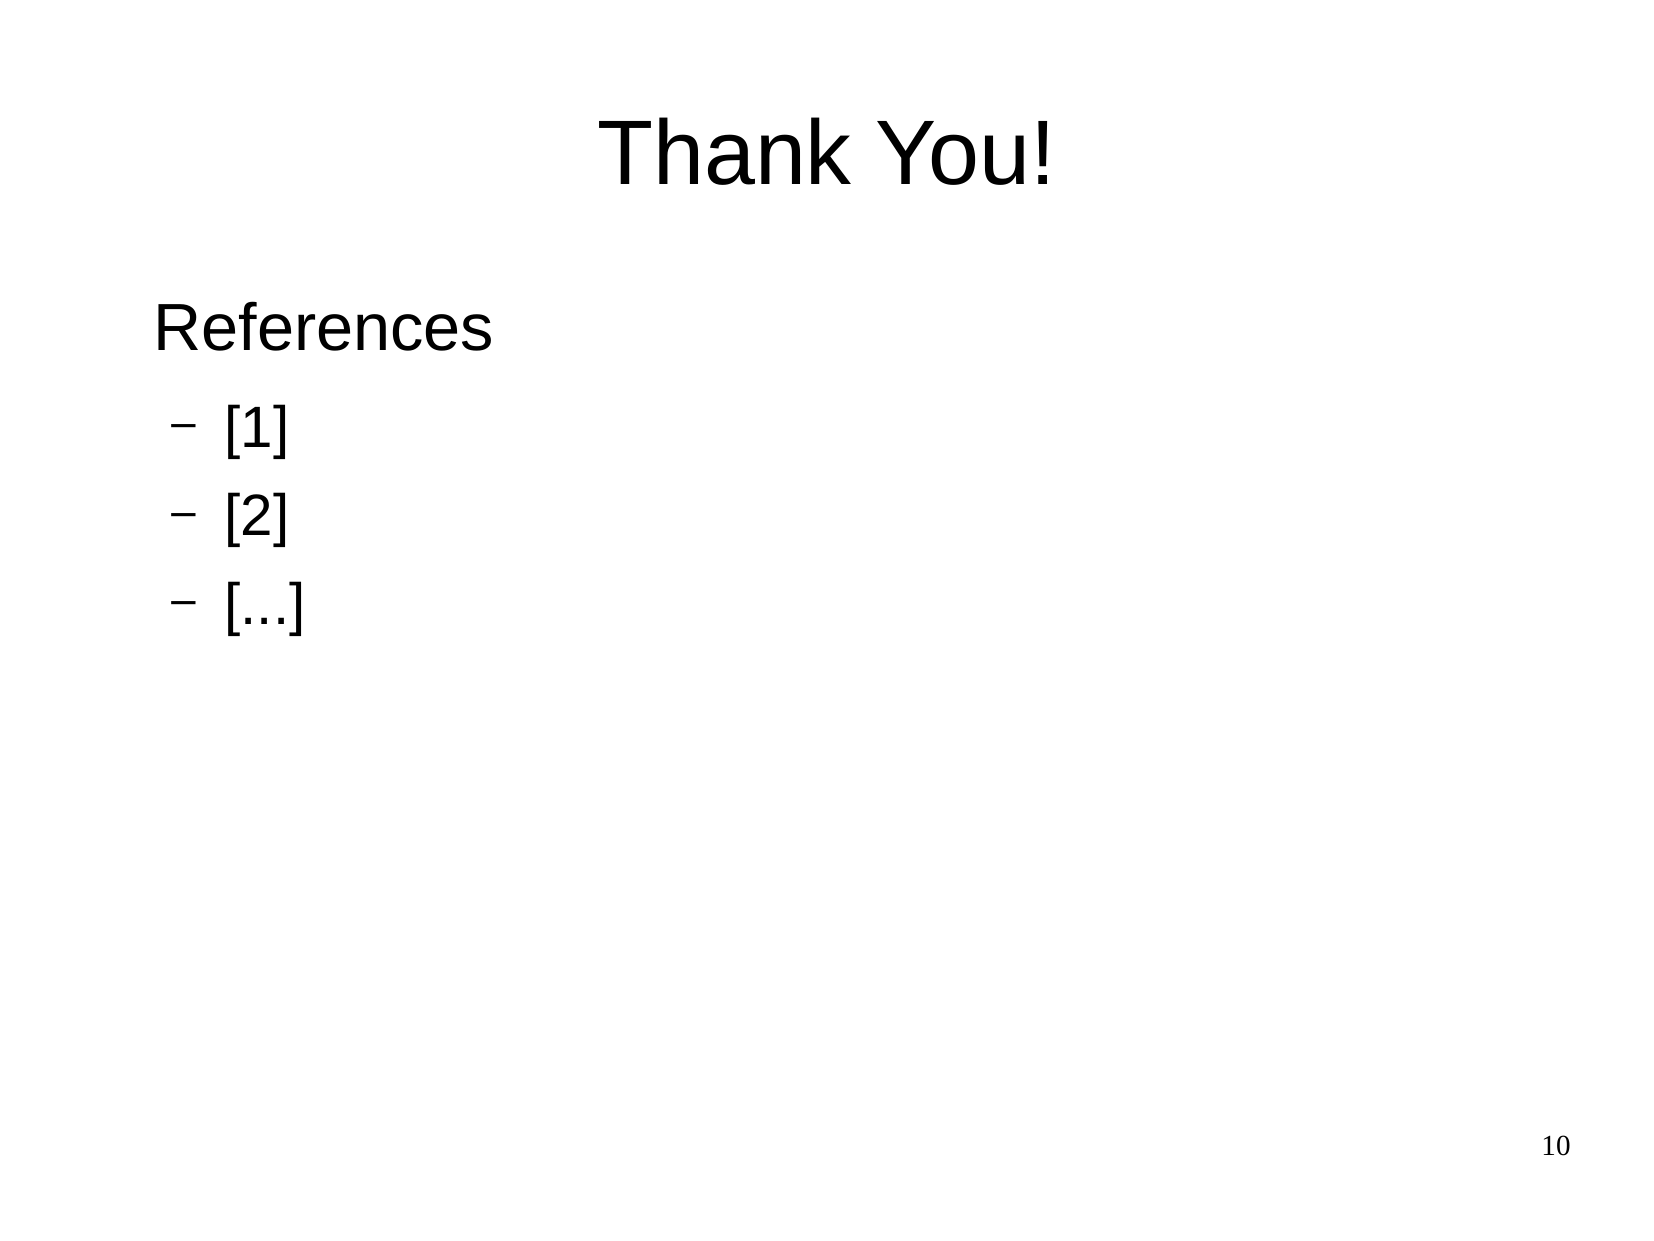

# Thank You!
References
[1]
[2]
[...]
10